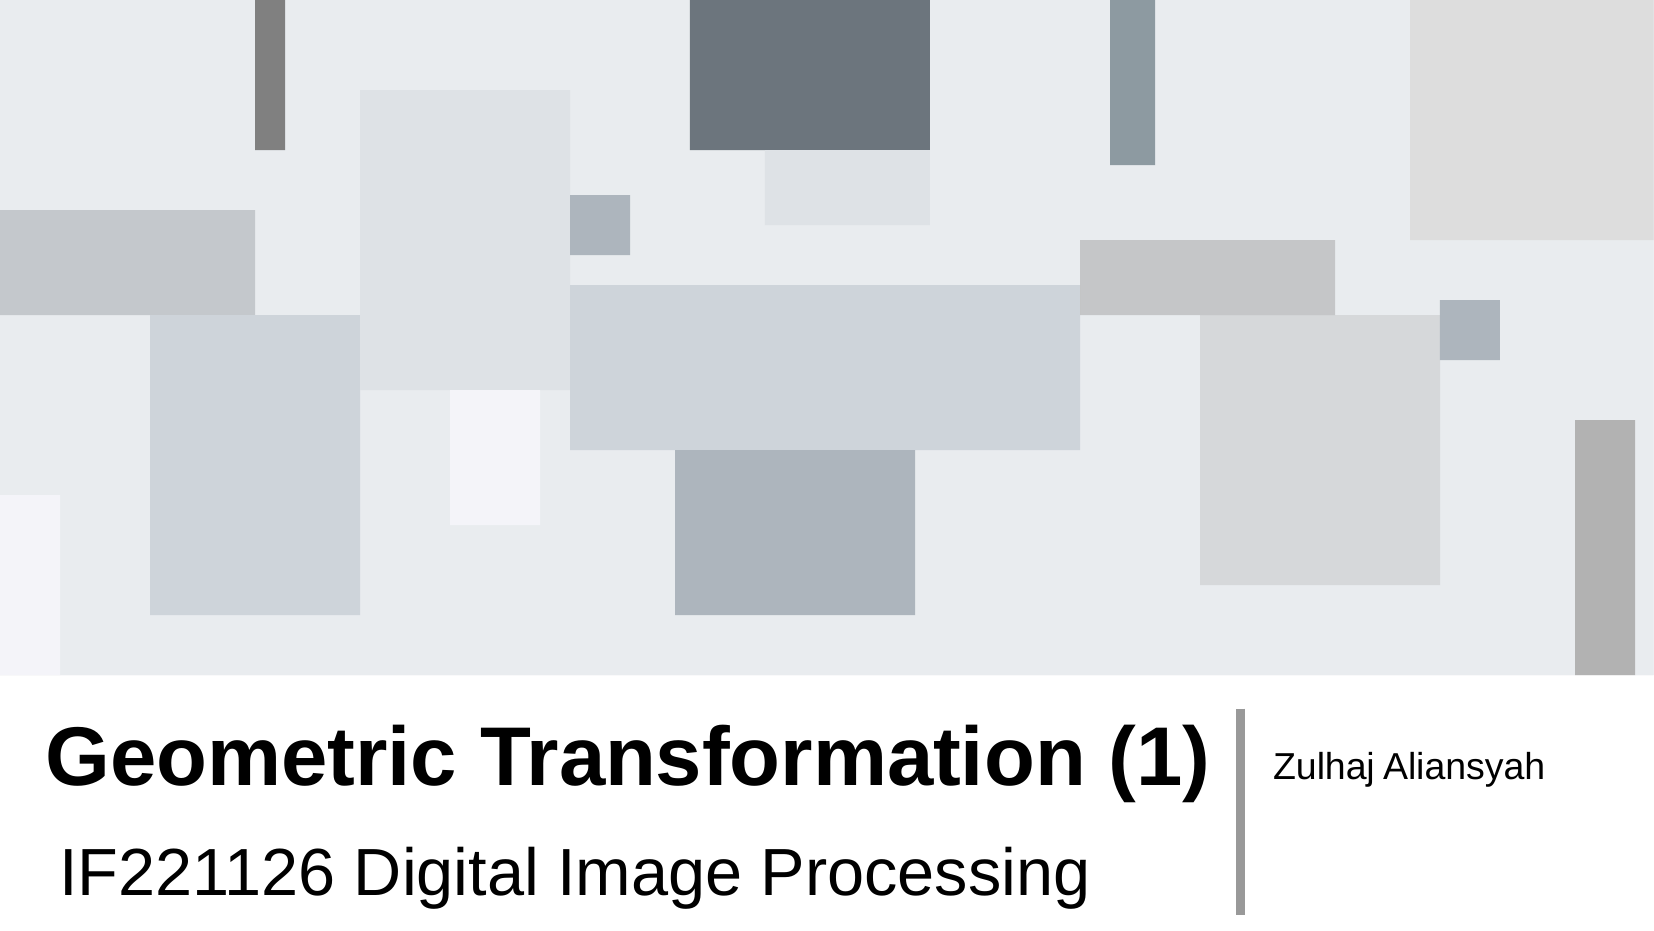

# Geometric Transformation (1)
Zulhaj Aliansyah
IF221126 Digital Image Processing